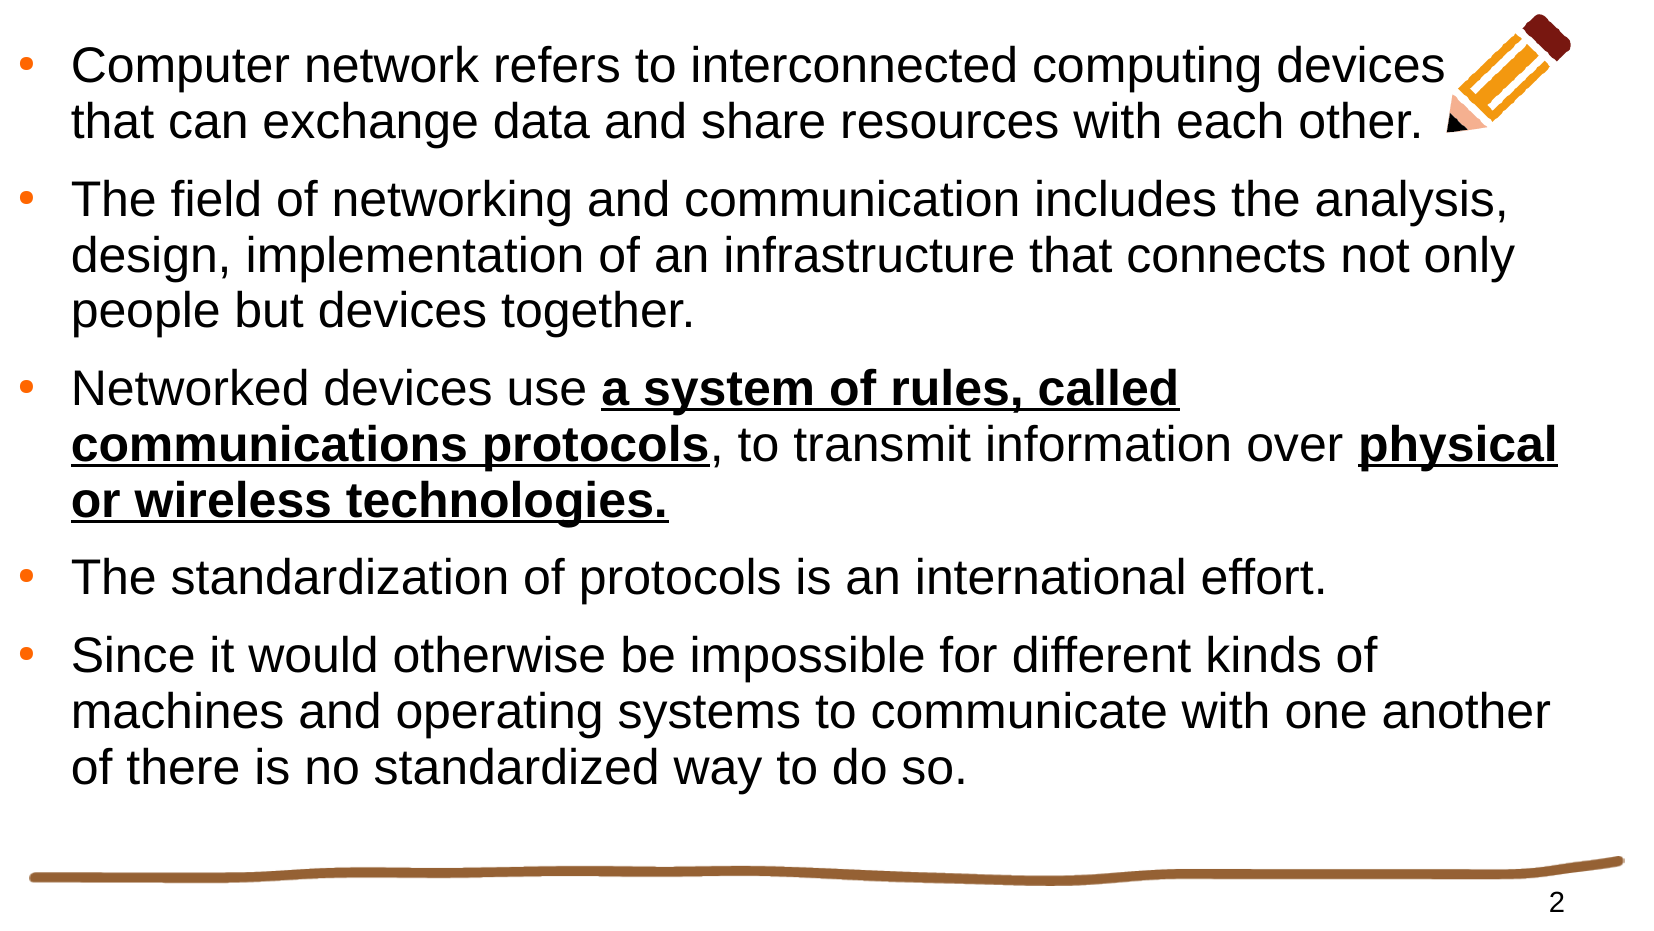

# Computer network refers to interconnected computing devices that can exchange data and share resources with each other.
The field of networking and communication includes the analysis, design, implementation of an infrastructure that connects not only people but devices together.
Networked devices use a system of rules, called communications protocols, to transmit information over physical or wireless technologies.
The standardization of protocols is an international effort.
Since it would otherwise be impossible for different kinds of machines and operating systems to communicate with one another of there is no standardized way to do so.
2